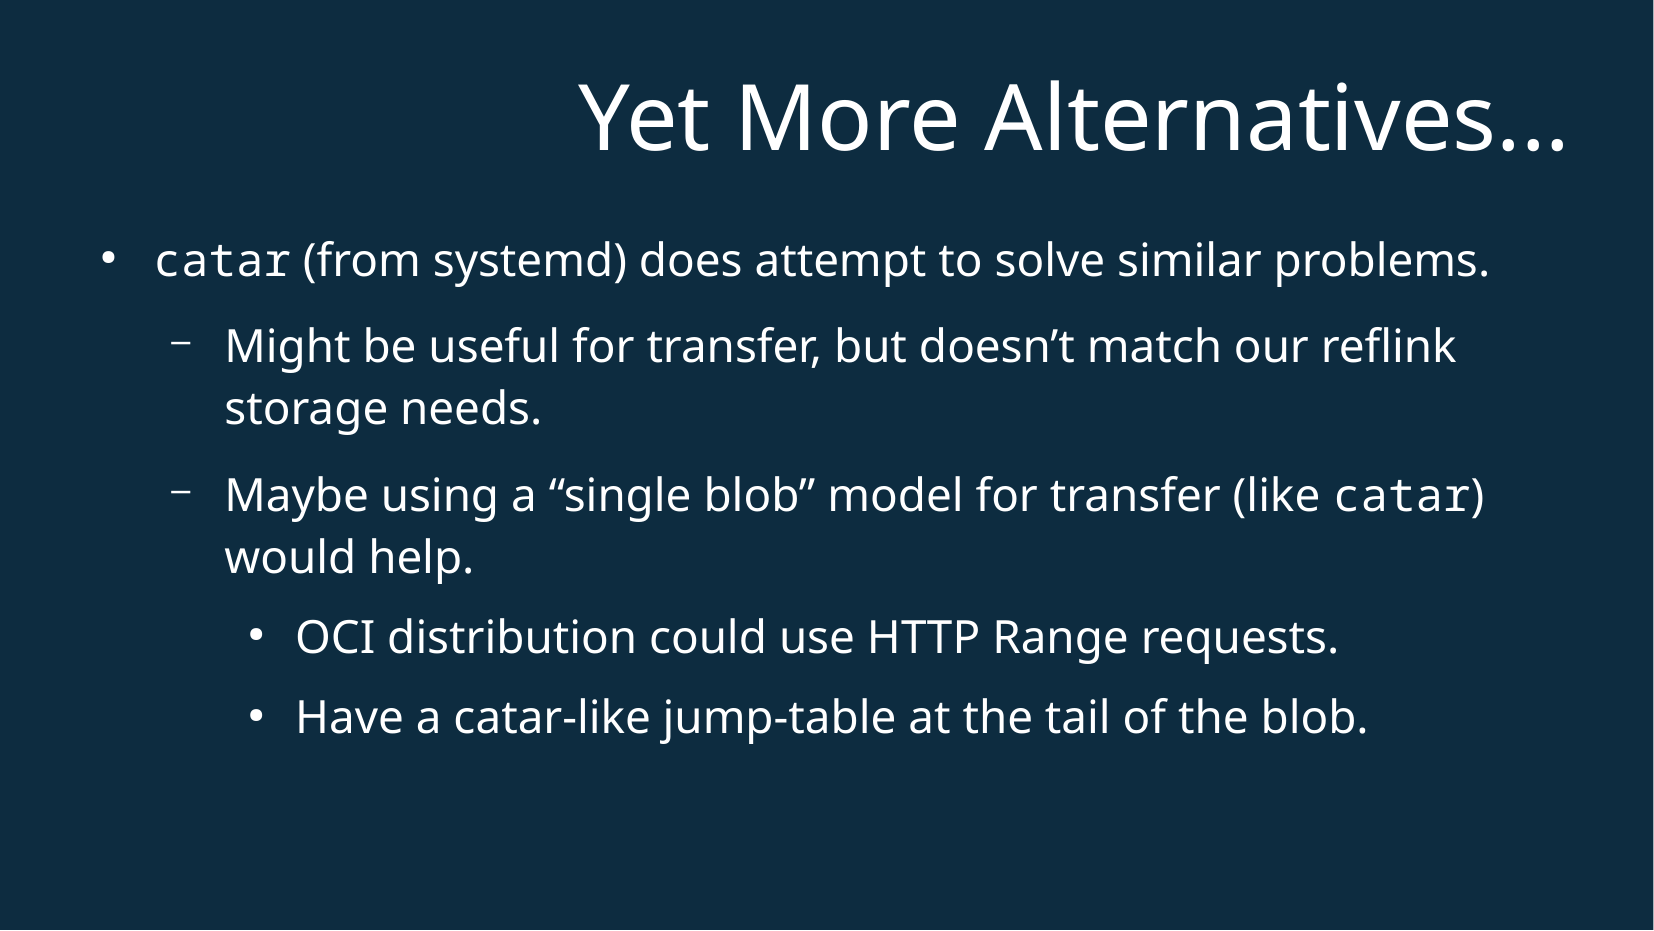

# Yet More Alternatives...
catar (from systemd) does attempt to solve similar problems.
Might be useful for transfer, but doesn’t match our reflink storage needs.
Maybe using a “single blob” model for transfer (like catar) would help.
OCI distribution could use HTTP Range requests.
Have a catar-like jump-table at the tail of the blob.